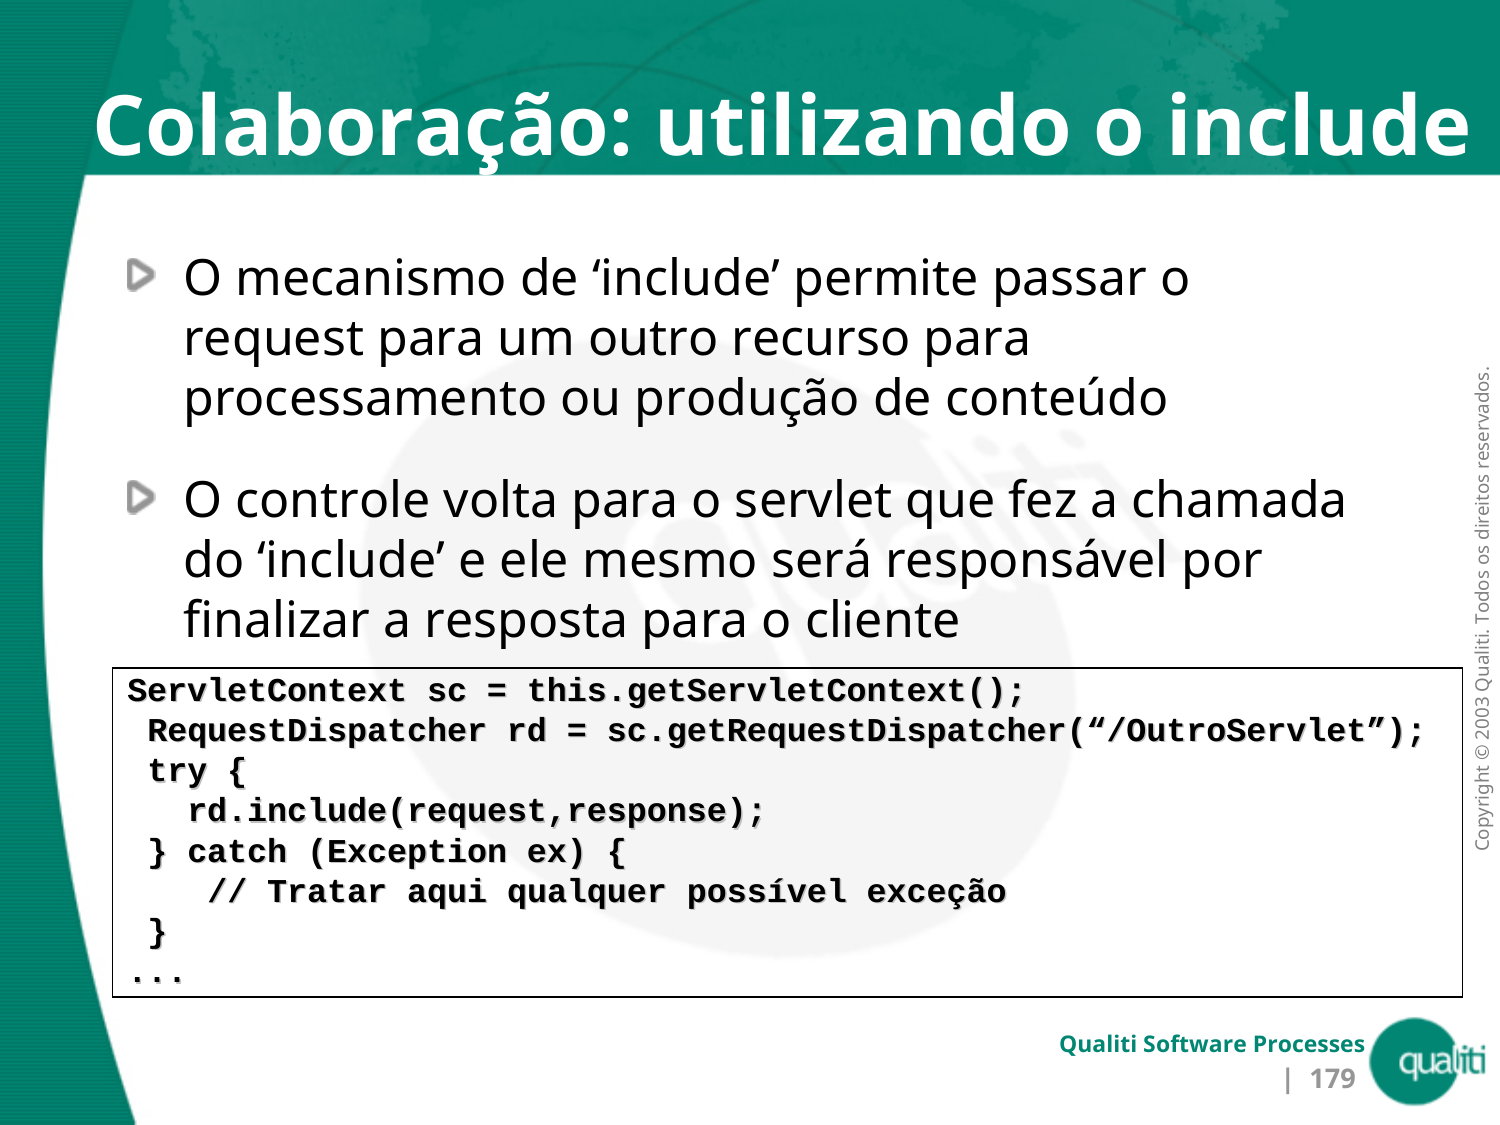

# Colaboração: utilizando o include
O mecanismo de ‘include’ permite passar o request para um outro recurso para processamento ou produção de conteúdo
O controle volta para o servlet que fez a chamada do ‘include’ e ele mesmo será responsável por finalizar a resposta para o cliente
ServletContext sc = this.getServletContext();
 RequestDispatcher rd = sc.getRequestDispatcher(“/OutroServlet”);
 try {
 rd.include(request,response);
 } catch (Exception ex) {
 // Tratar aqui qualquer possível exceção
 }
...